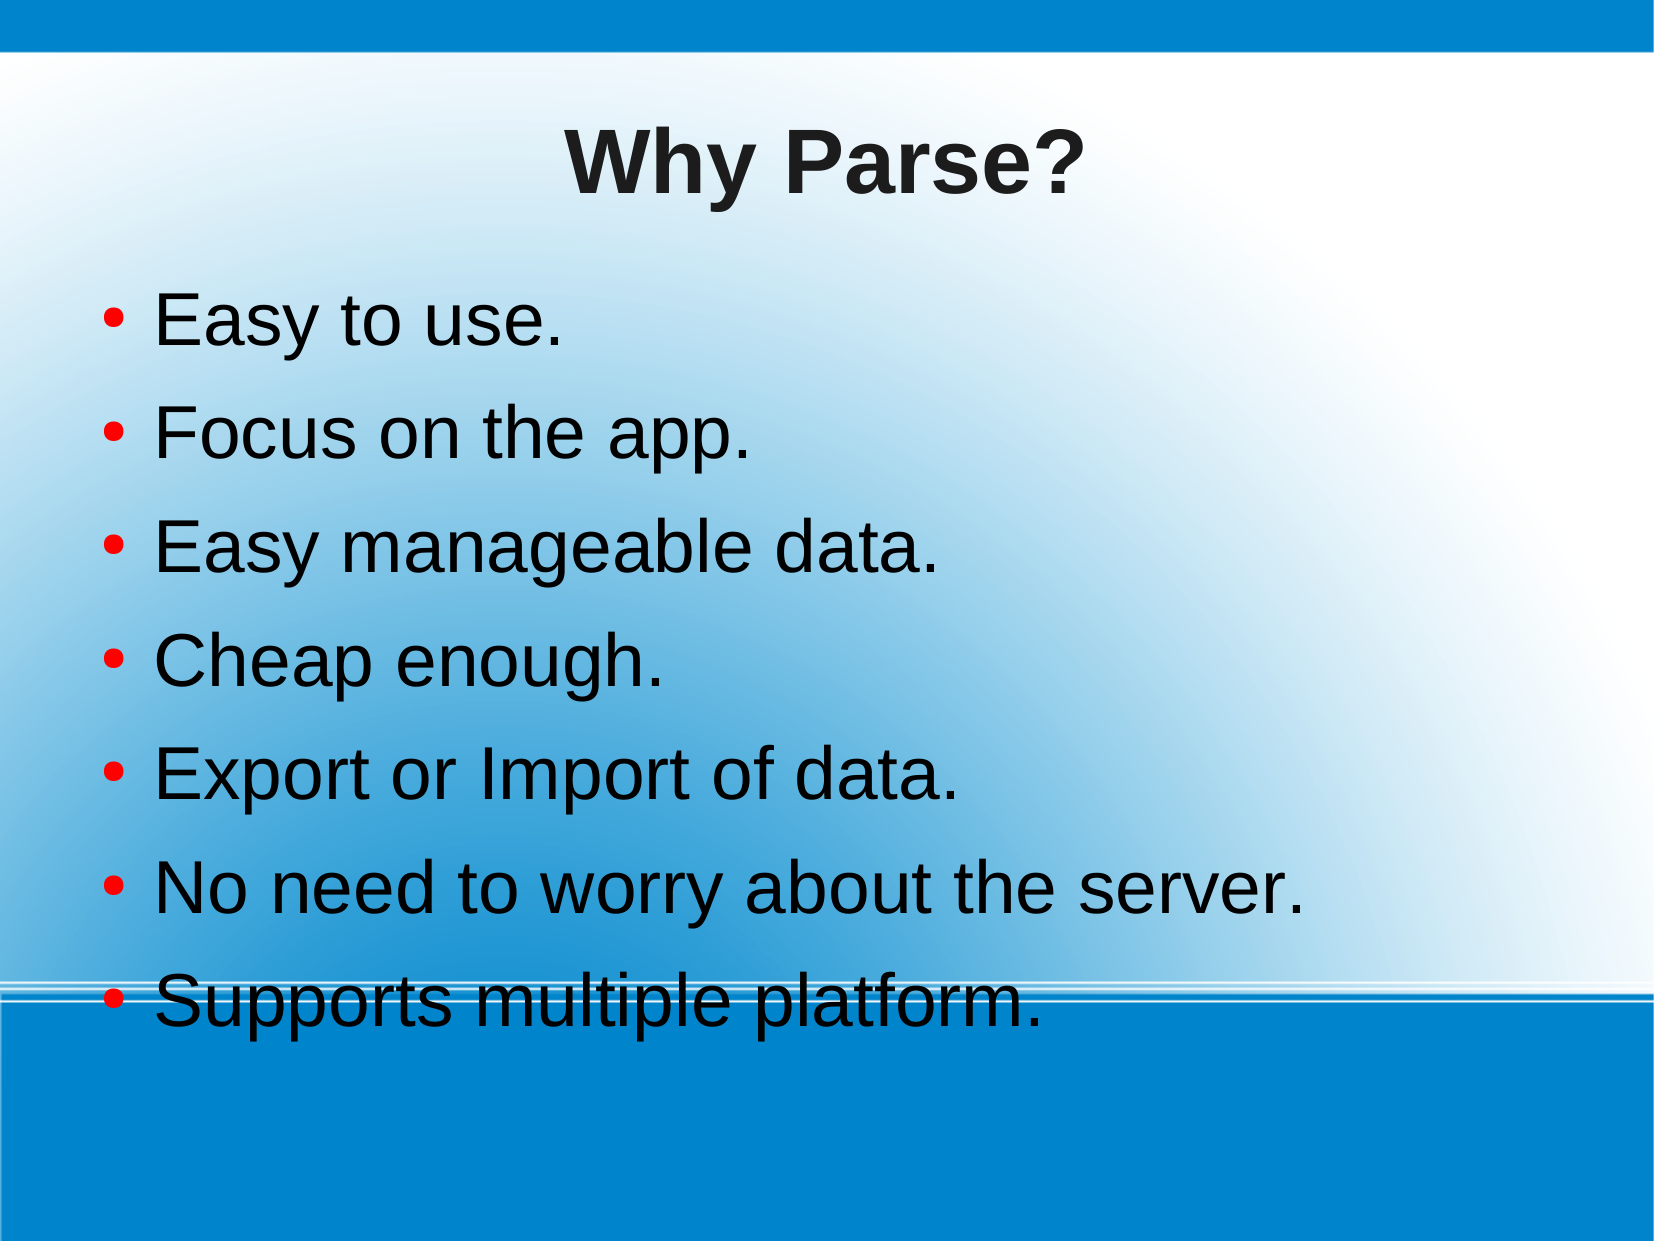

# Why Parse?
Easy to use.
Focus on the app.
Easy manageable data.
Cheap enough.
Export or Import of data.
No need to worry about the server.
Supports multiple platform.